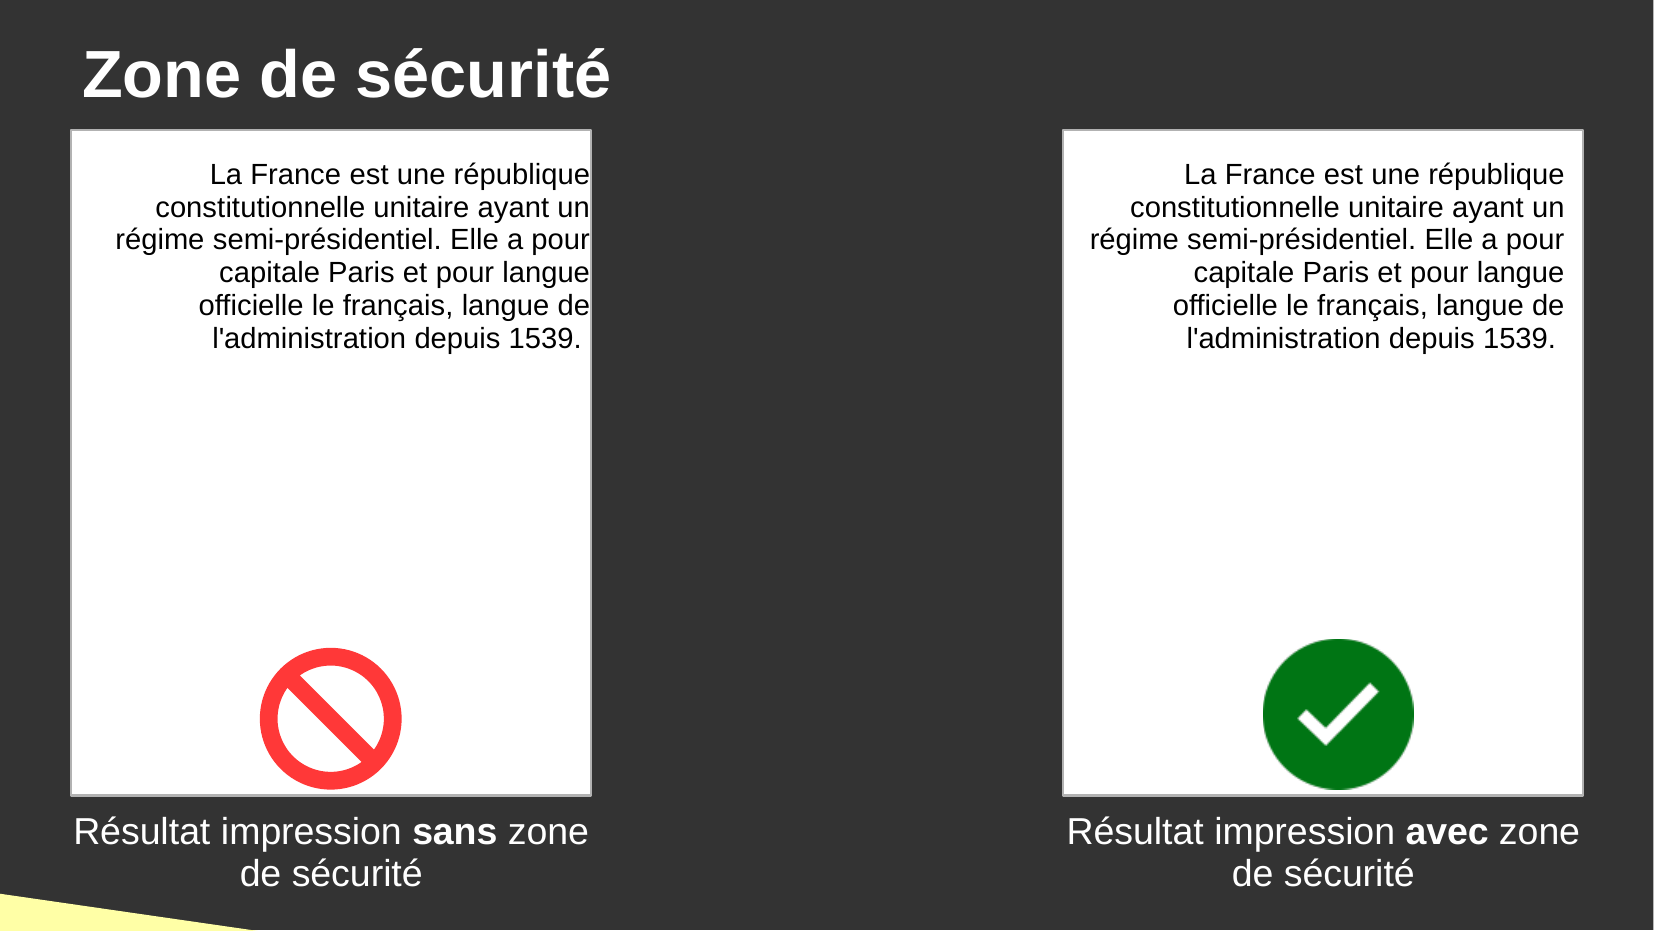

# Zone de sécurité
La France est une république constitutionnelle unitaire ayant un régime semi-présidentiel. Elle a pour capitale Paris et pour langue officielle le français, langue de l'administration depuis 1539.
La France est une république constitutionnelle unitaire ayant un régime semi-présidentiel. Elle a pour capitale Paris et pour langue officielle le français, langue de l'administration depuis 1539.
Résultat impression sans zone de sécurité
Résultat impression avec zone de sécurité